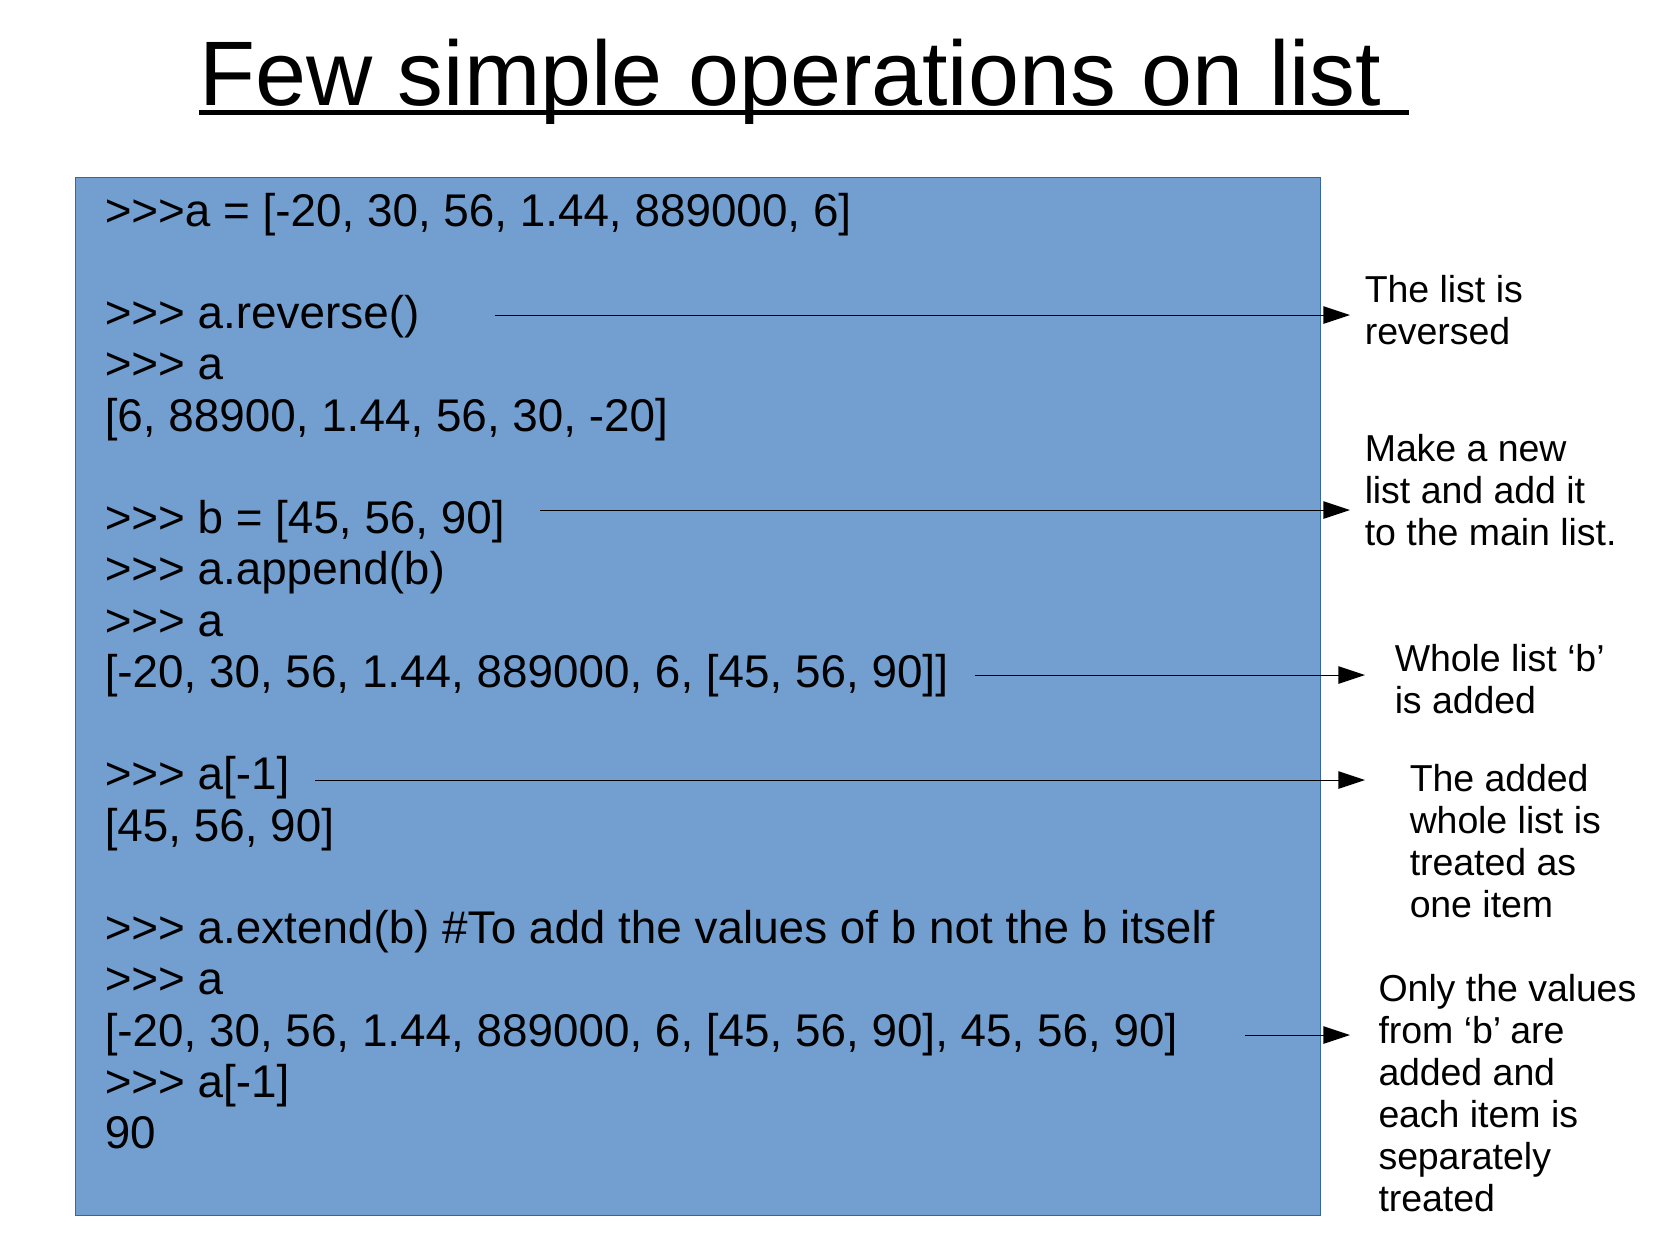

# Few simple operations on list
>>>a = [-20, 30, 56, 1.44, 889000, 6]
>>> a.reverse()
>>> a
[6, 88900, 1.44, 56, 30, -20]
>>> b = [45, 56, 90]
>>> a.append(b)
>>> a
[-20, 30, 56, 1.44, 889000, 6, [45, 56, 90]]
>>> a[-1]
[45, 56, 90]
>>> a.extend(b) #To add the values of b not the b itself
>>> a
[-20, 30, 56, 1.44, 889000, 6, [45, 56, 90], 45, 56, 90]
>>> a[-1]
90
The list is reversed
Make a new list and add it to the main list.
Whole list ‘b’ is added
The added whole list is treated as one item
Only the values from ‘b’ are added and each item is separately treated